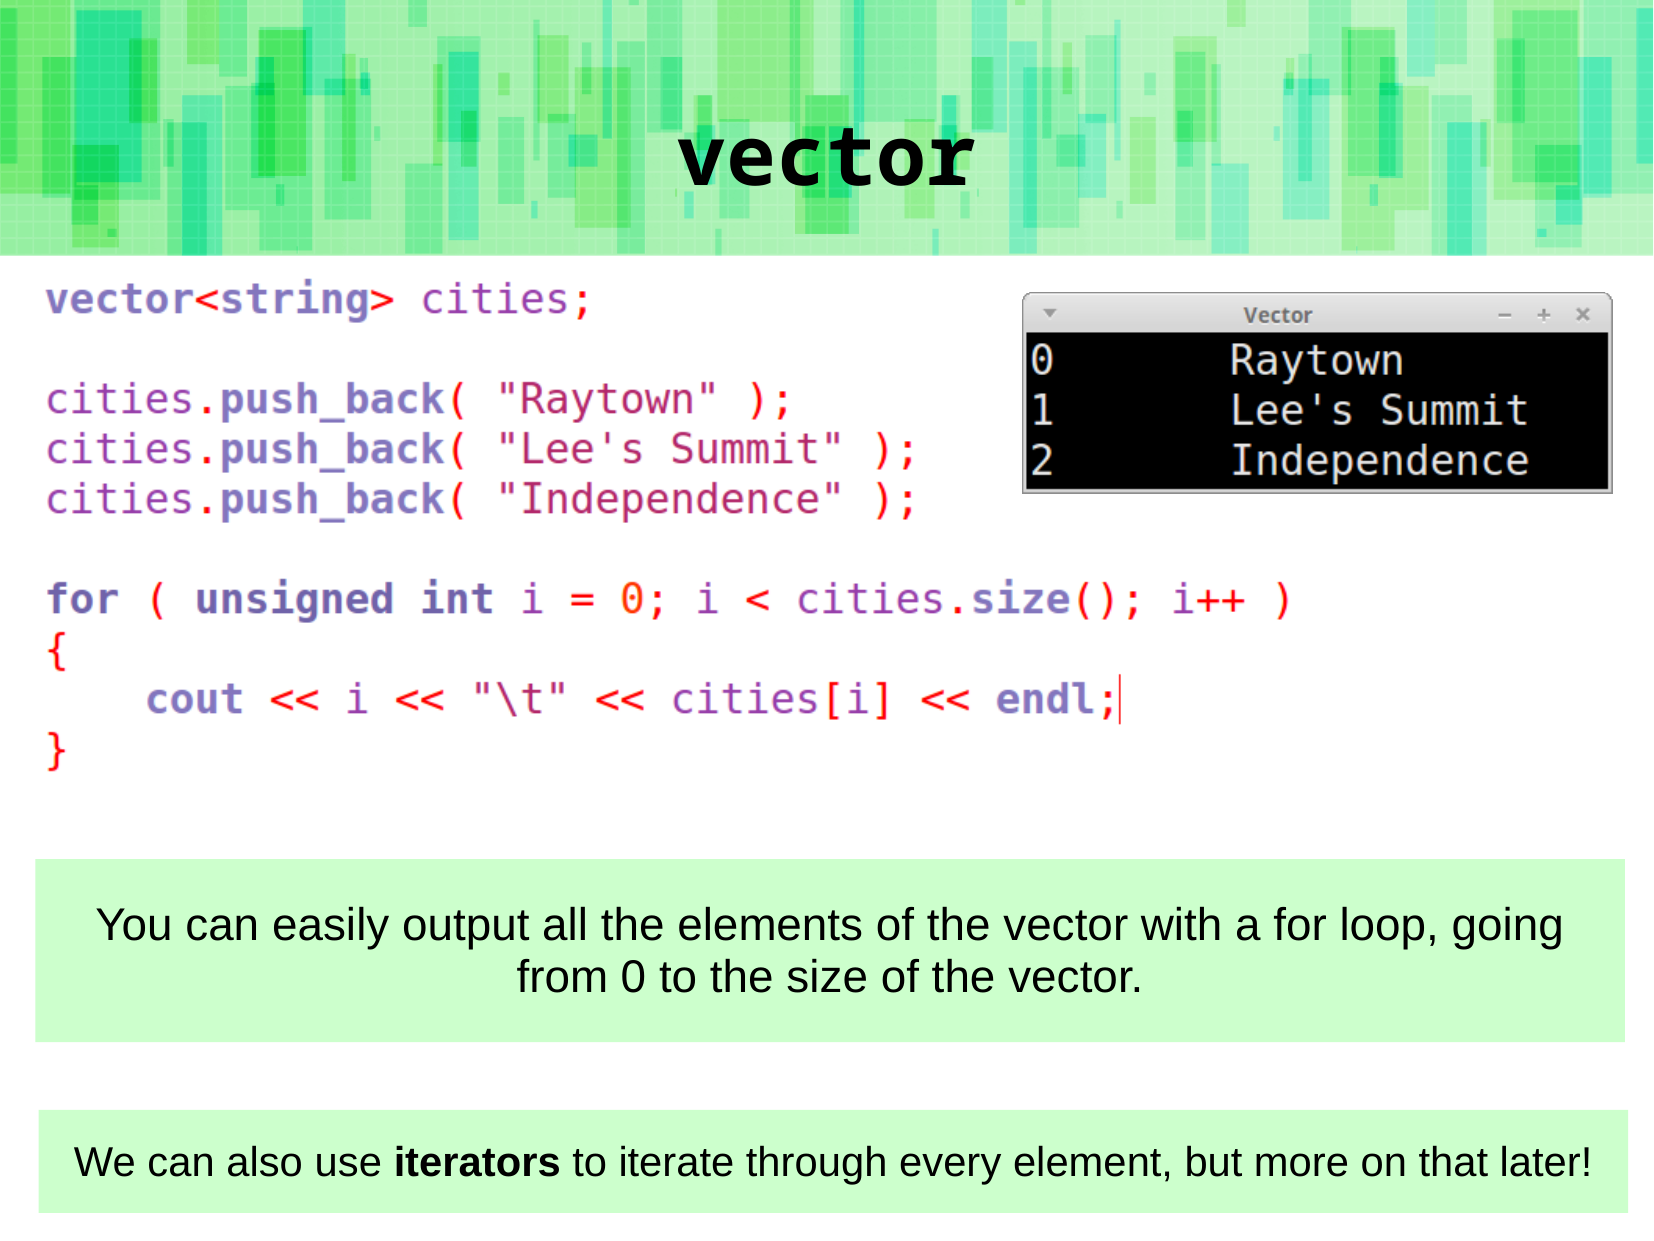

# vector
You can easily output all the elements of the vector with a for loop, going from 0 to the size of the vector.
We can also use iterators to iterate through every element, but more on that later!